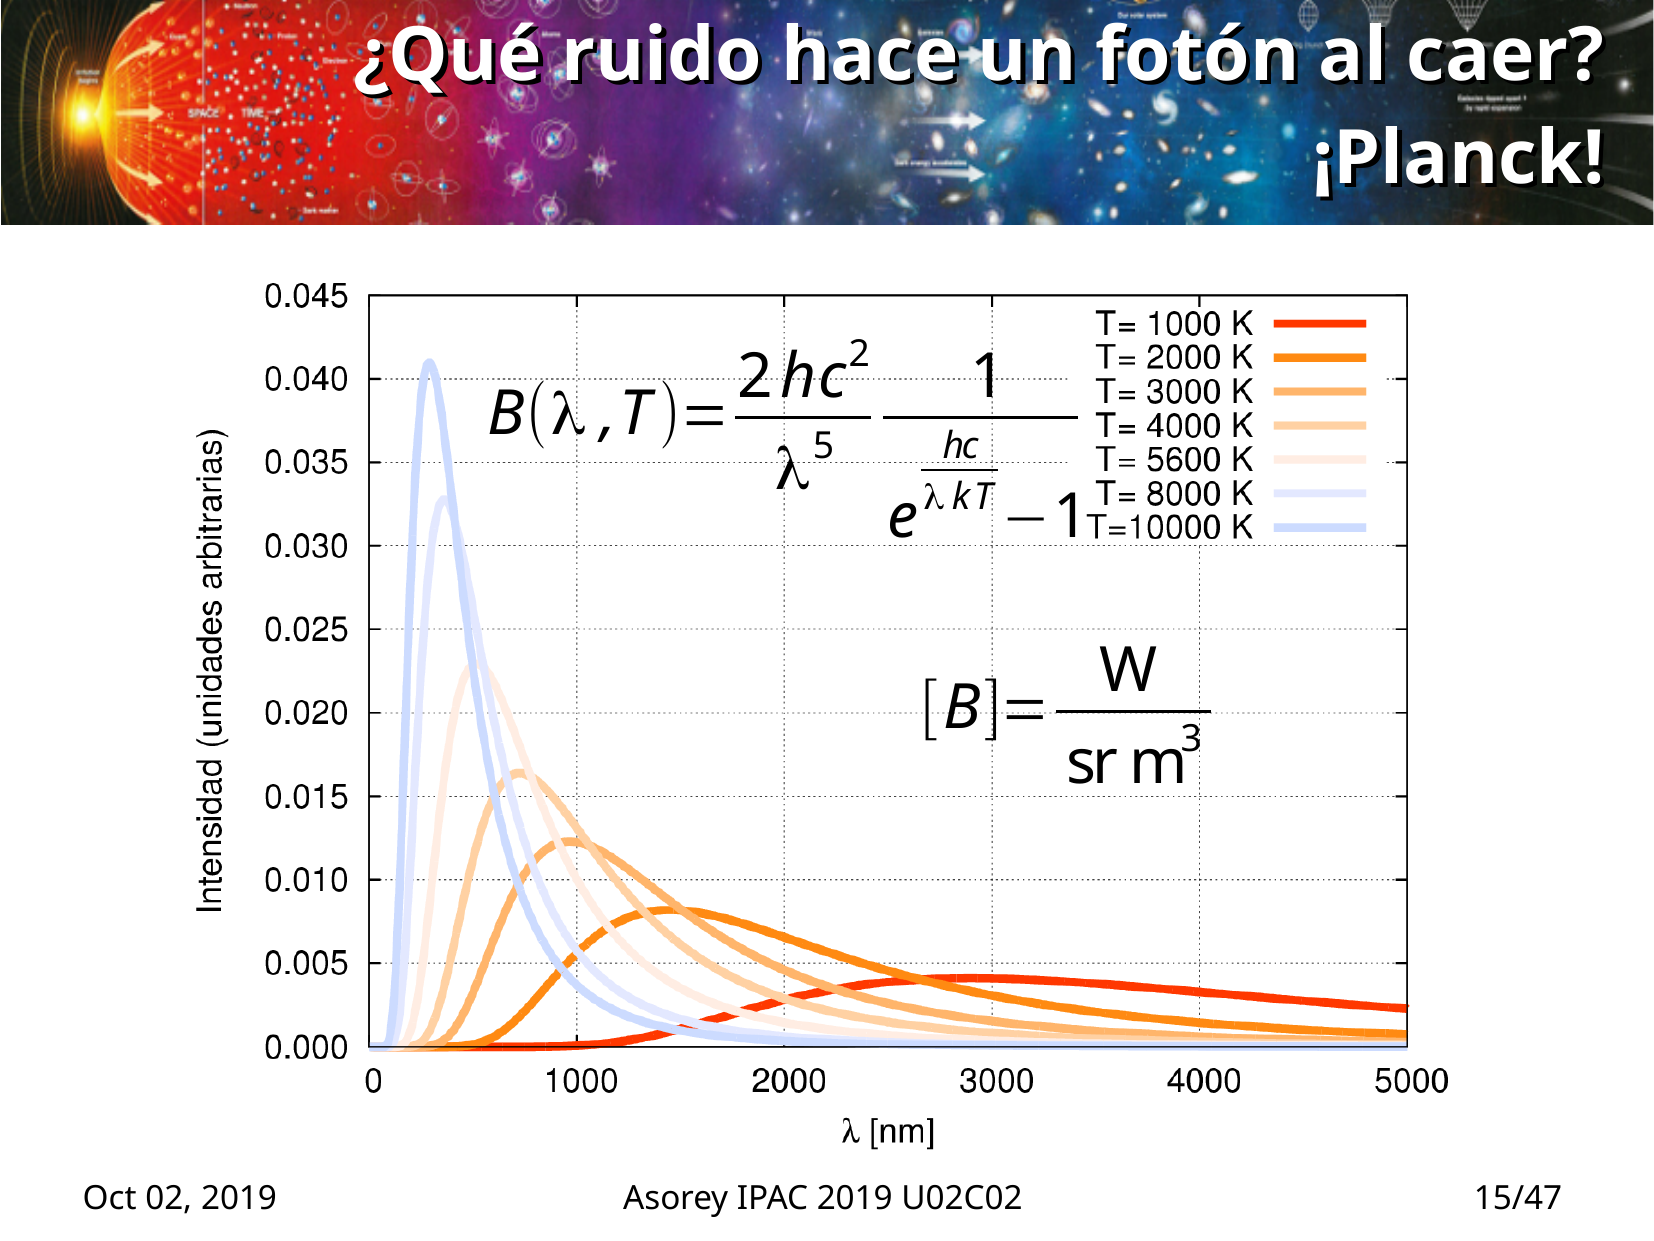

# ¿Qué ruido hace un fotón al caer? ¡Planck!
Oct 02, 2019
Asorey IPAC 2019 U02C02
15